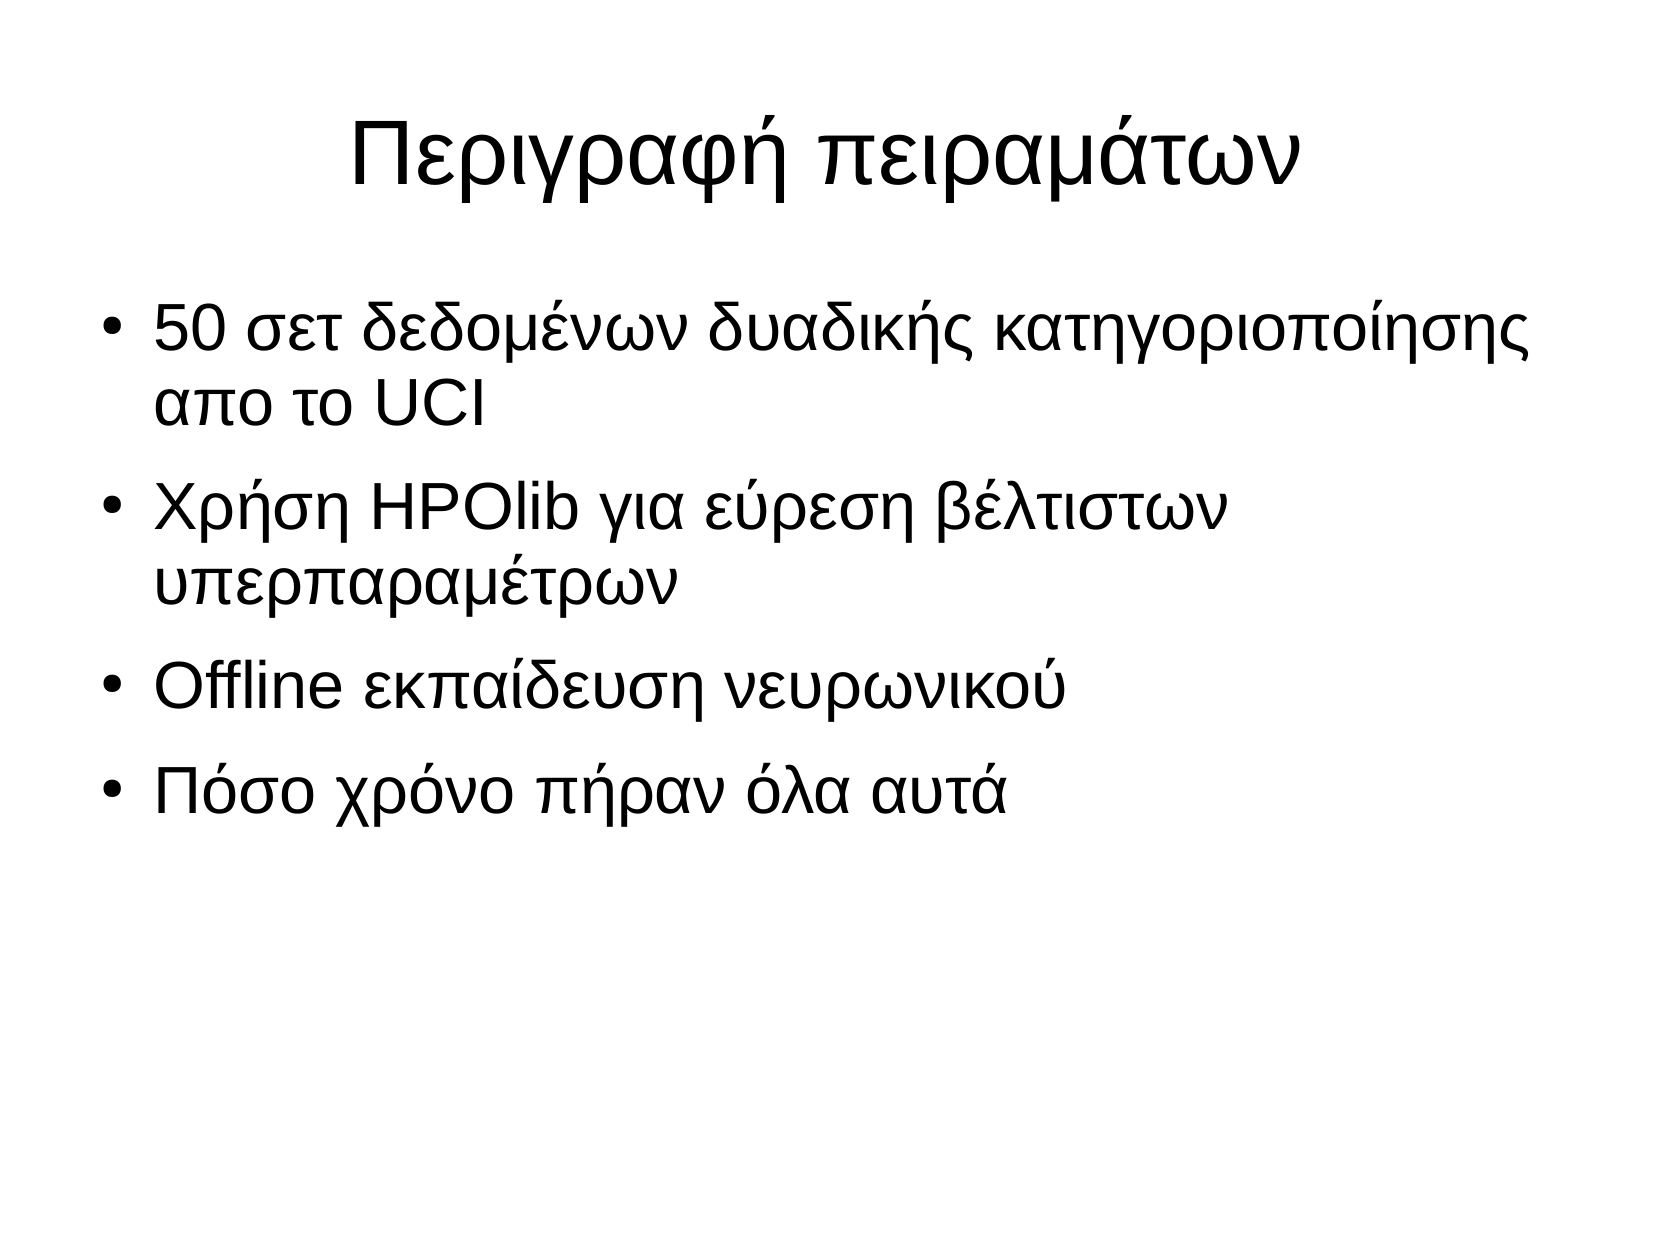

# Περιγραφή πειραμάτων
50 σετ δεδομένων δυαδικής κατηγοριοποίησης απο το UCI
Χρήση HPOlib για εύρεση βέλτιστων υπερπαραμέτρων
Offline εκπαίδευση νευρωνικού
Πόσο χρόνο πήραν όλα αυτά